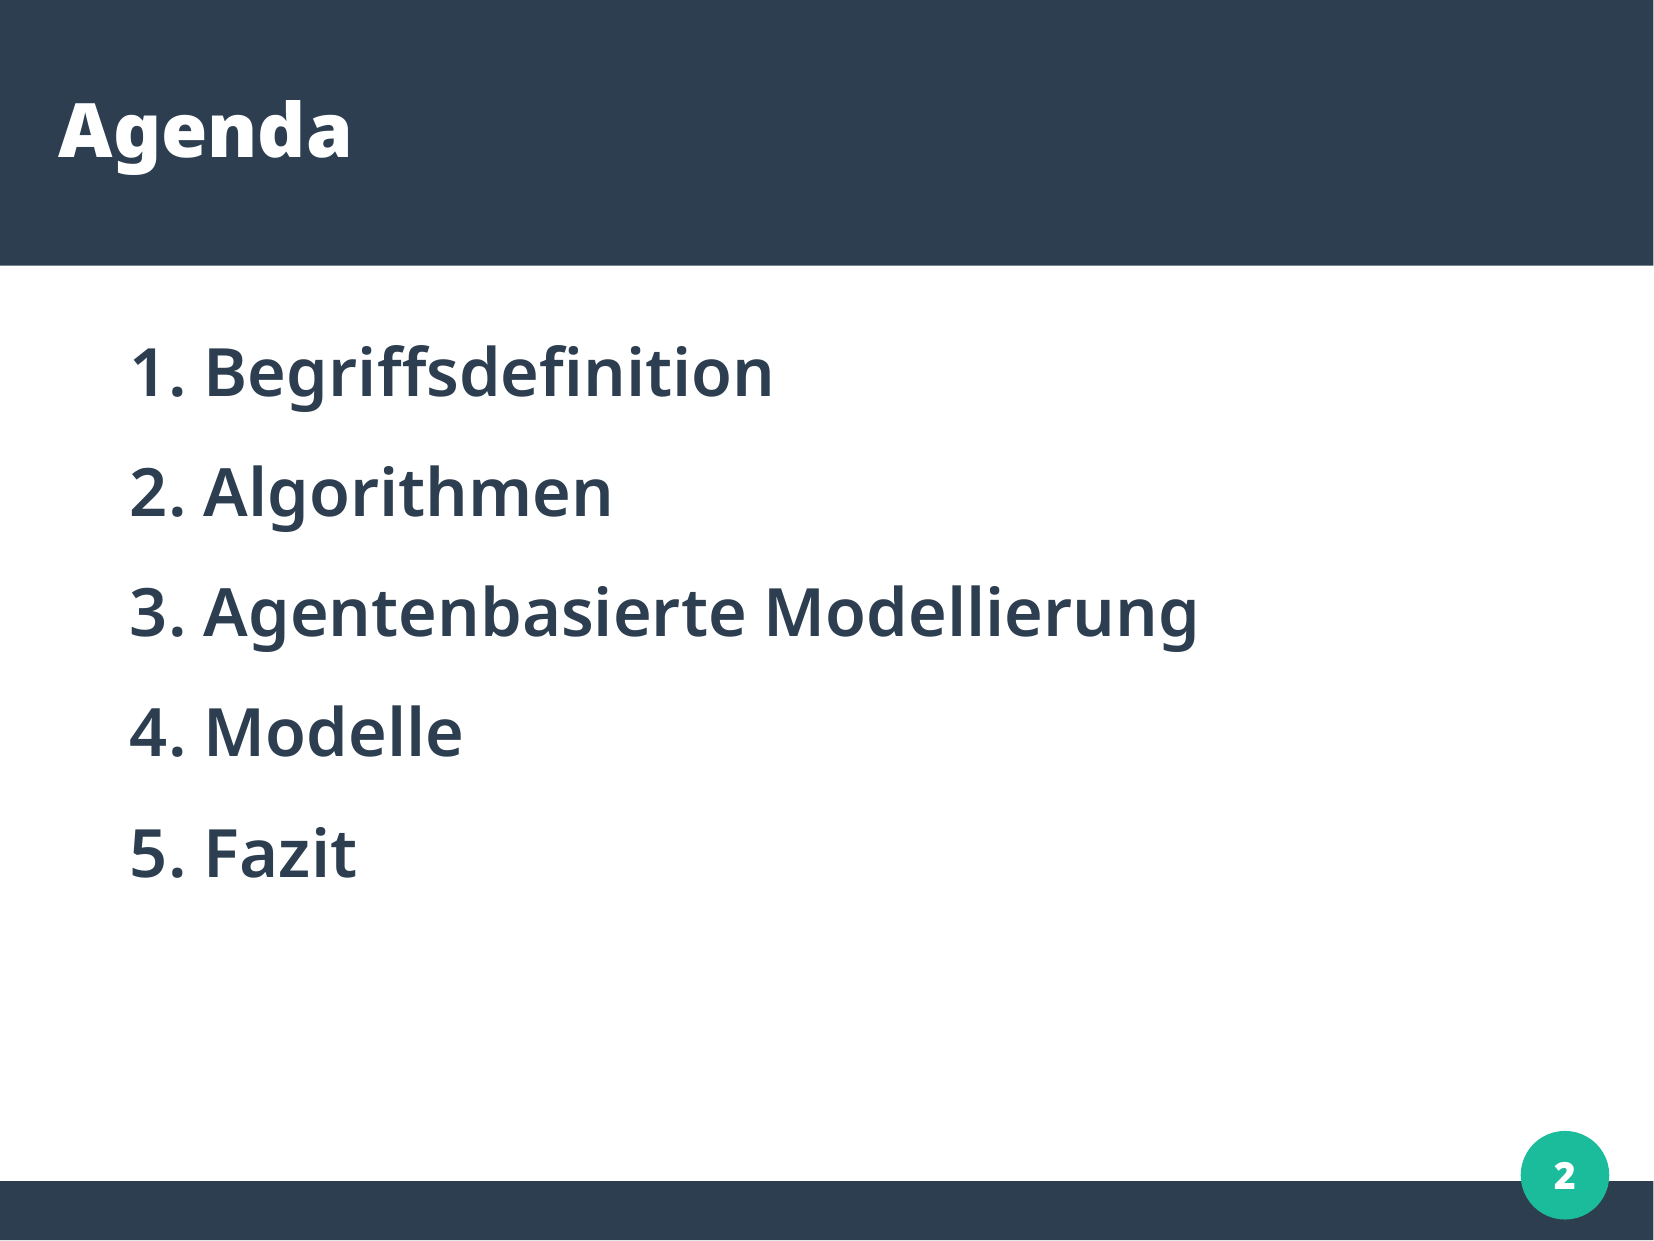

# Agenda
1. Begriffsdefinition
2. Algorithmen
3. Agentenbasierte Modellierung
4. Modelle
5. Fazit
2